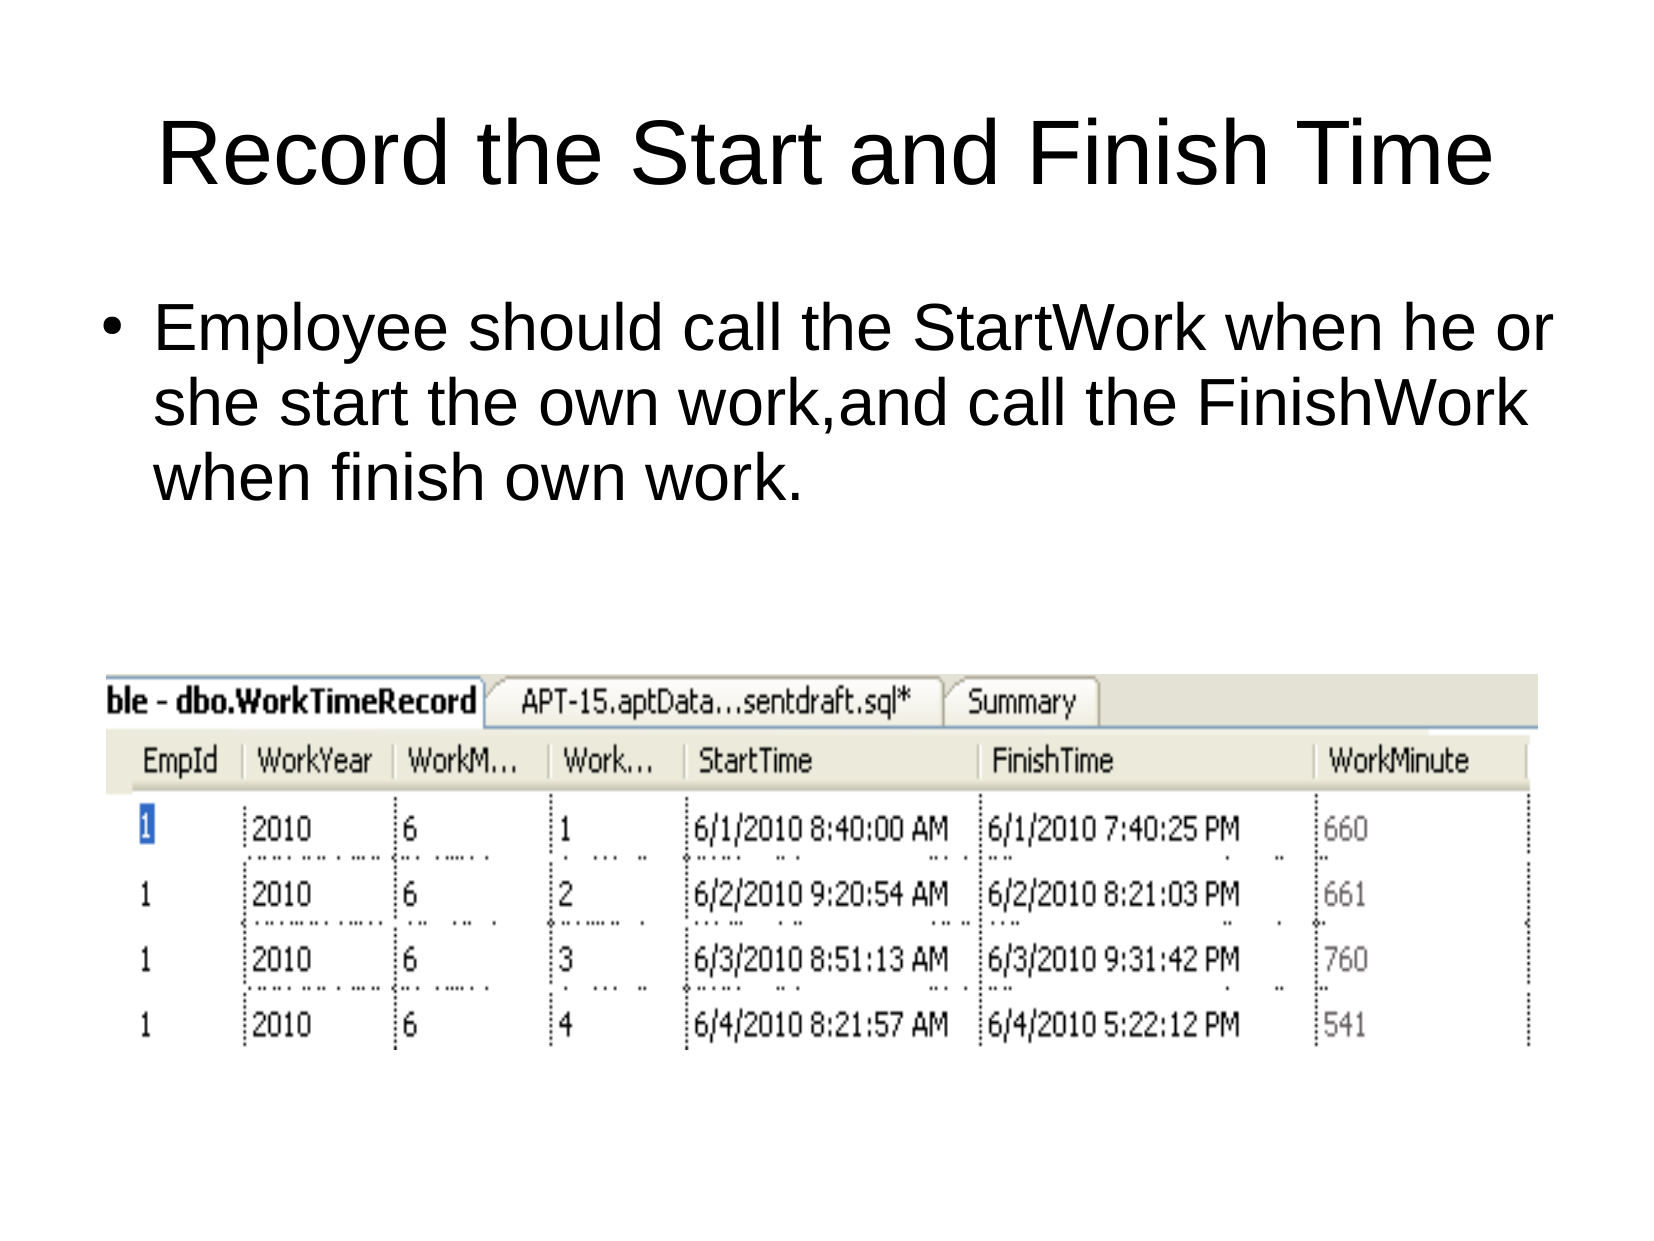

# Record the Start and Finish Time
Employee should call the StartWork when he or she start the own work,and call the FinishWork when finish own work.